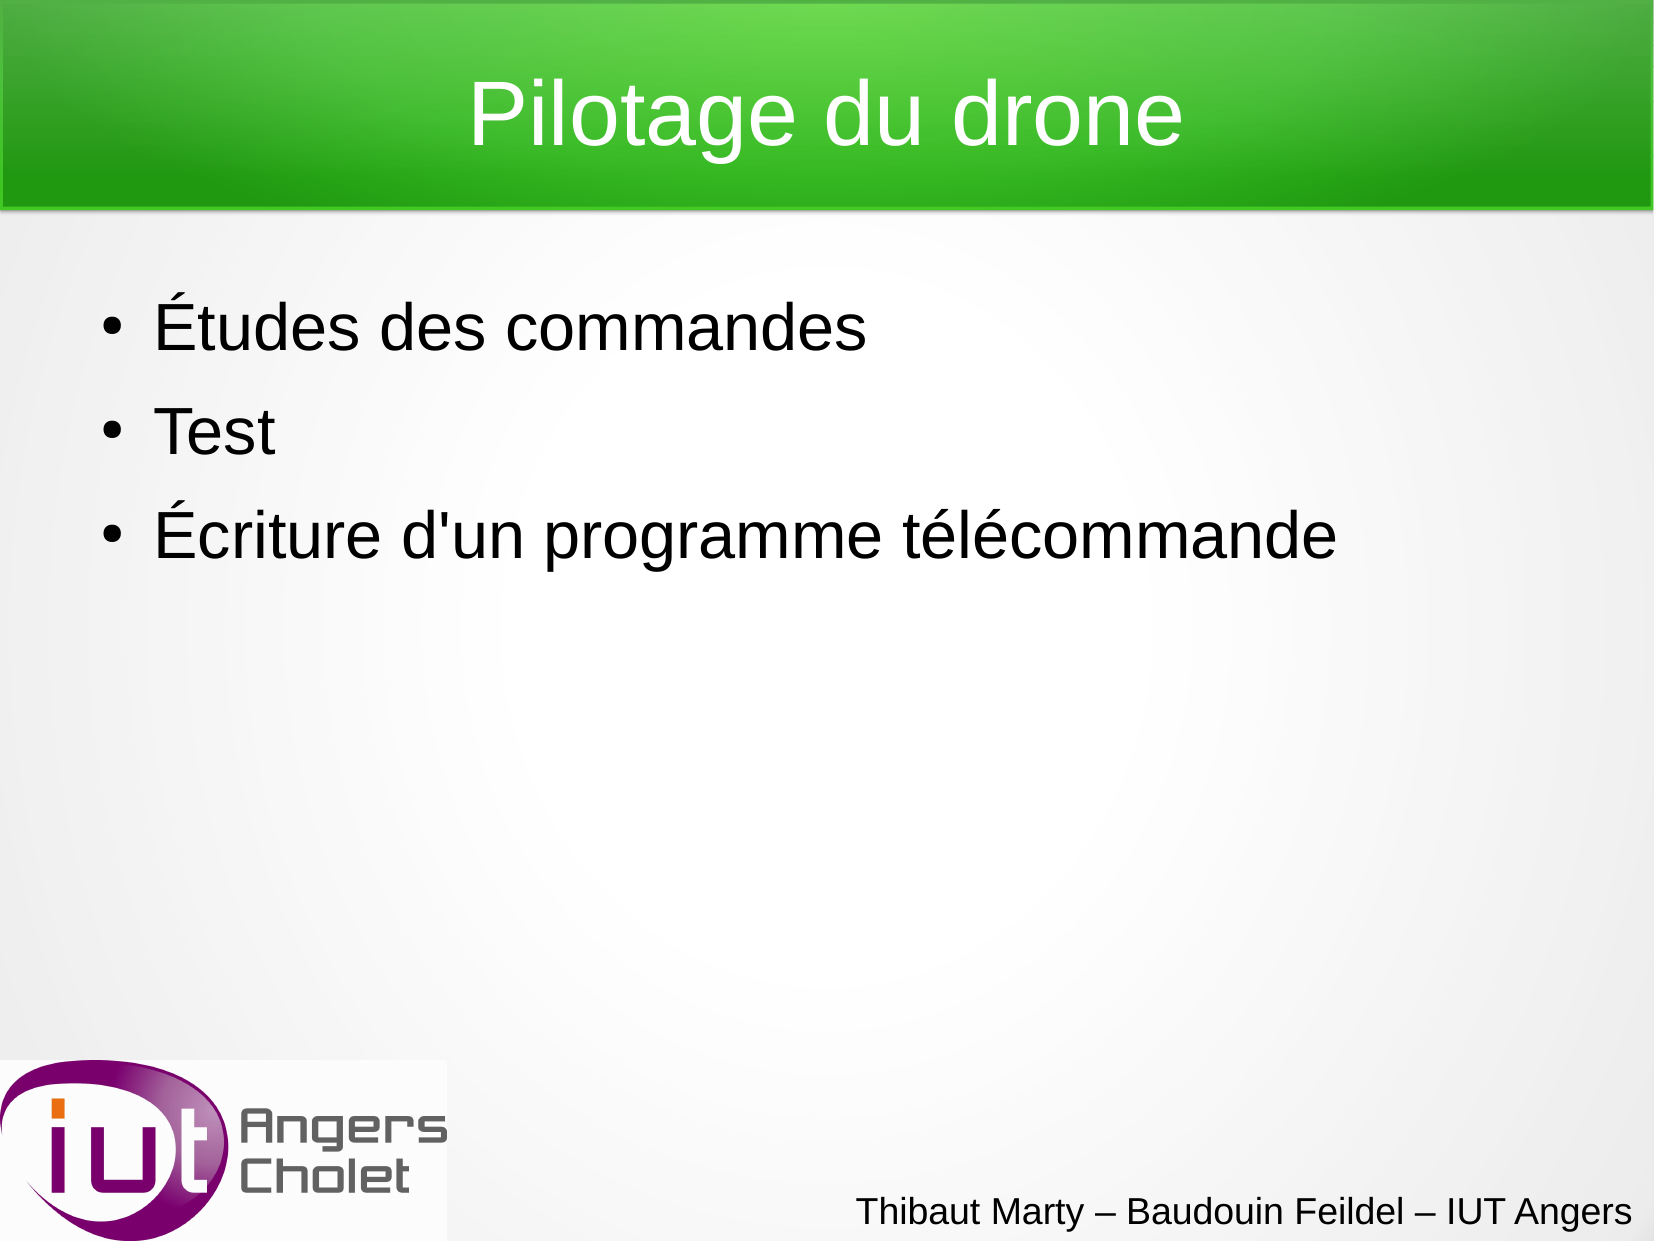

# Pilotage du drone
Études des commandes
Test
Écriture d'un programme télécommande